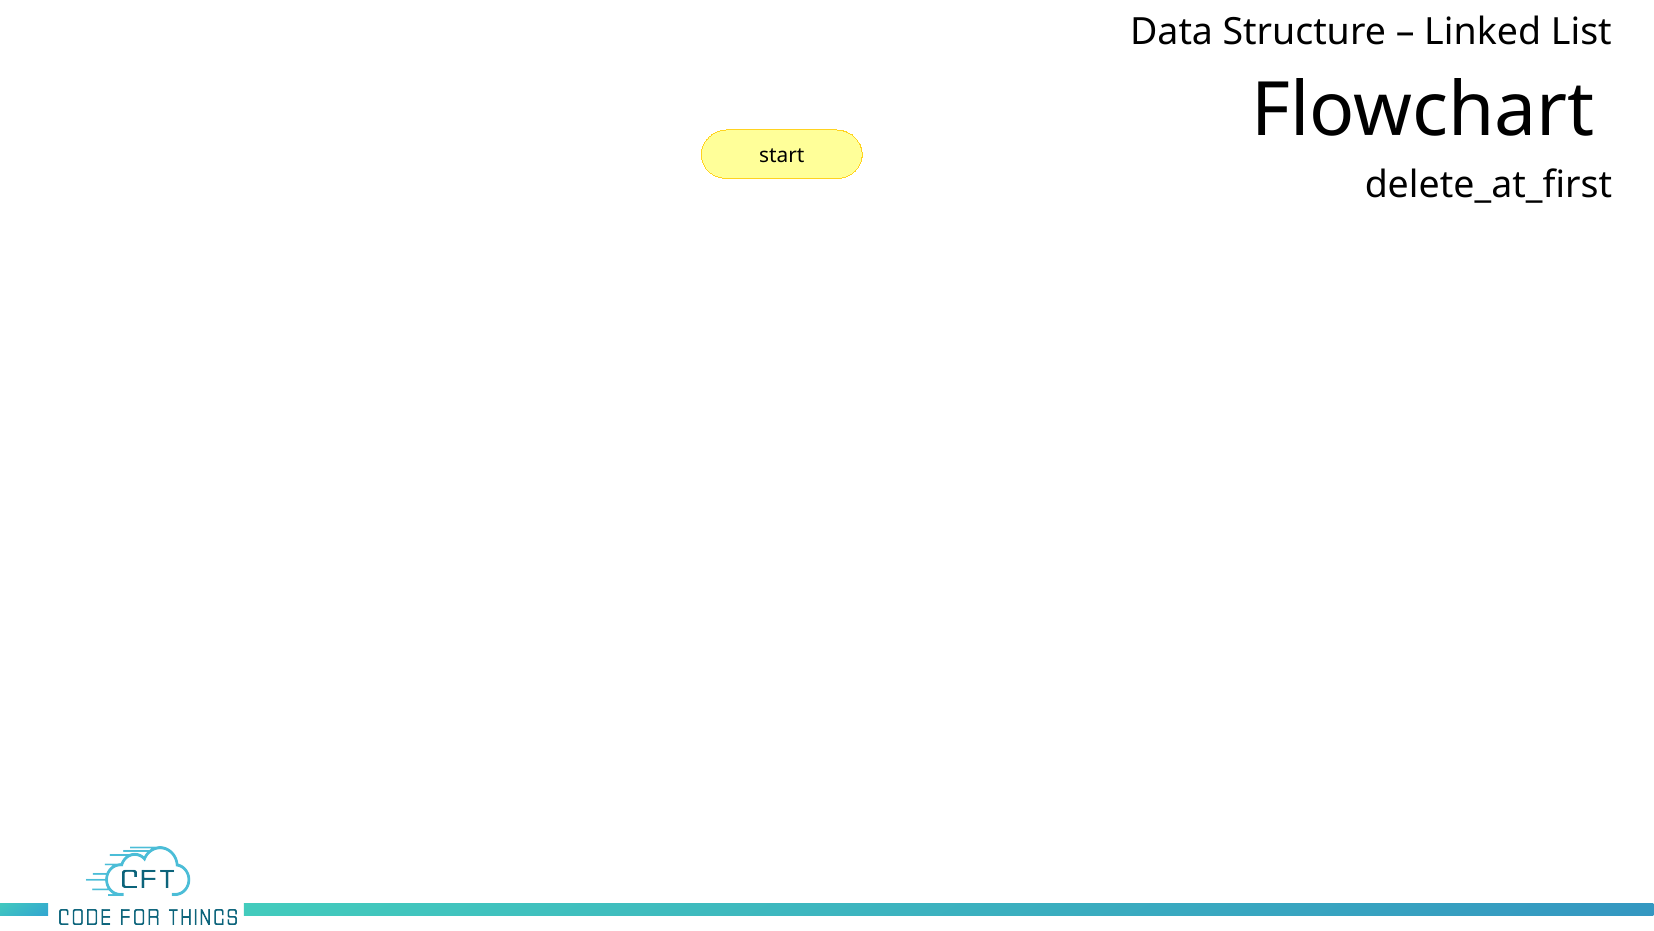

# Data Structure – Linked List Flowchart delete_at_first
start